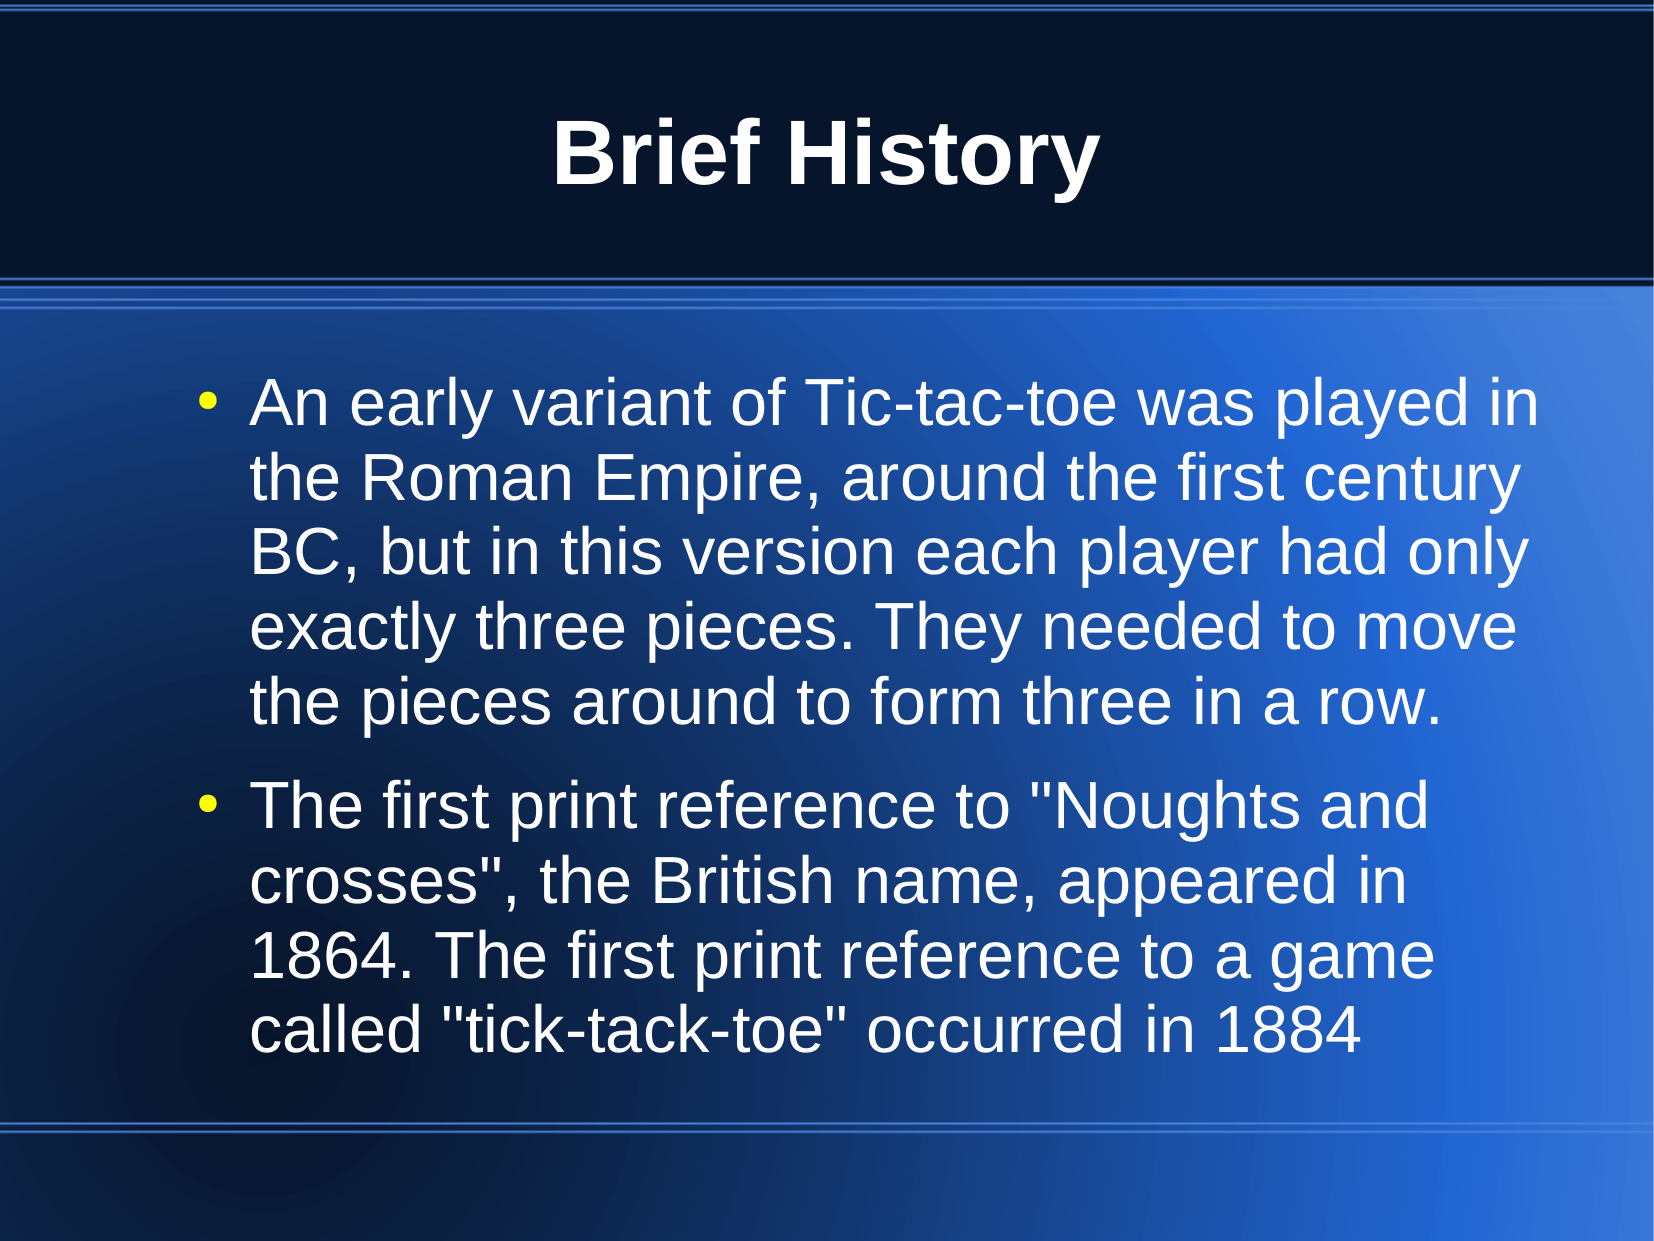

# Brief History
An early variant of Tic-tac-toe was played in the Roman Empire, around the first century BC, but in this version each player had only exactly three pieces. They needed to move the pieces around to form three in a row.
The first print reference to "Noughts and crosses", the British name, appeared in 1864. The first print reference to a game called "tick-tack-toe" occurred in 1884